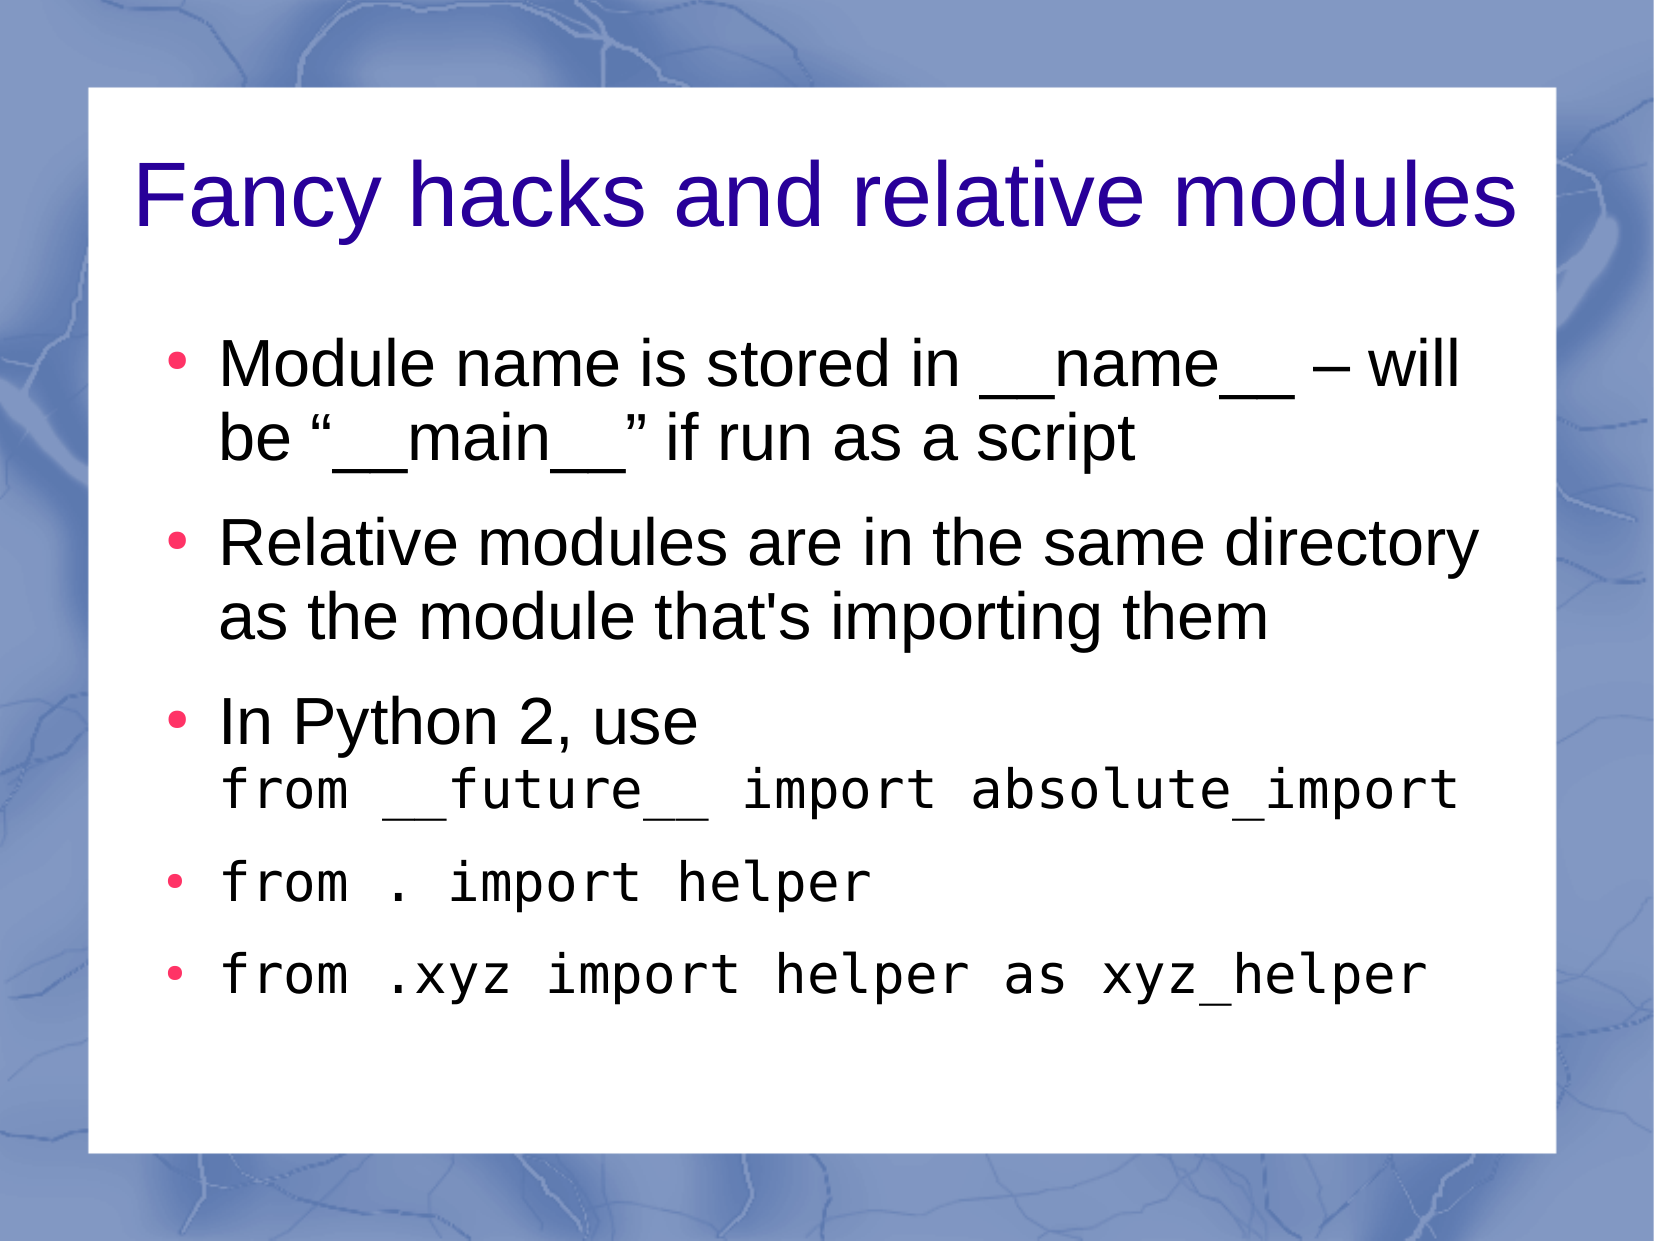

# Fancy hacks and relative modules
Module name is stored in __name__ – will be “__main__” if run as a script
Relative modules are in the same directory as the module that's importing them
In Python 2, use
from __future__ import absolute_import
from . import helper
from .xyz import helper as xyz_helper